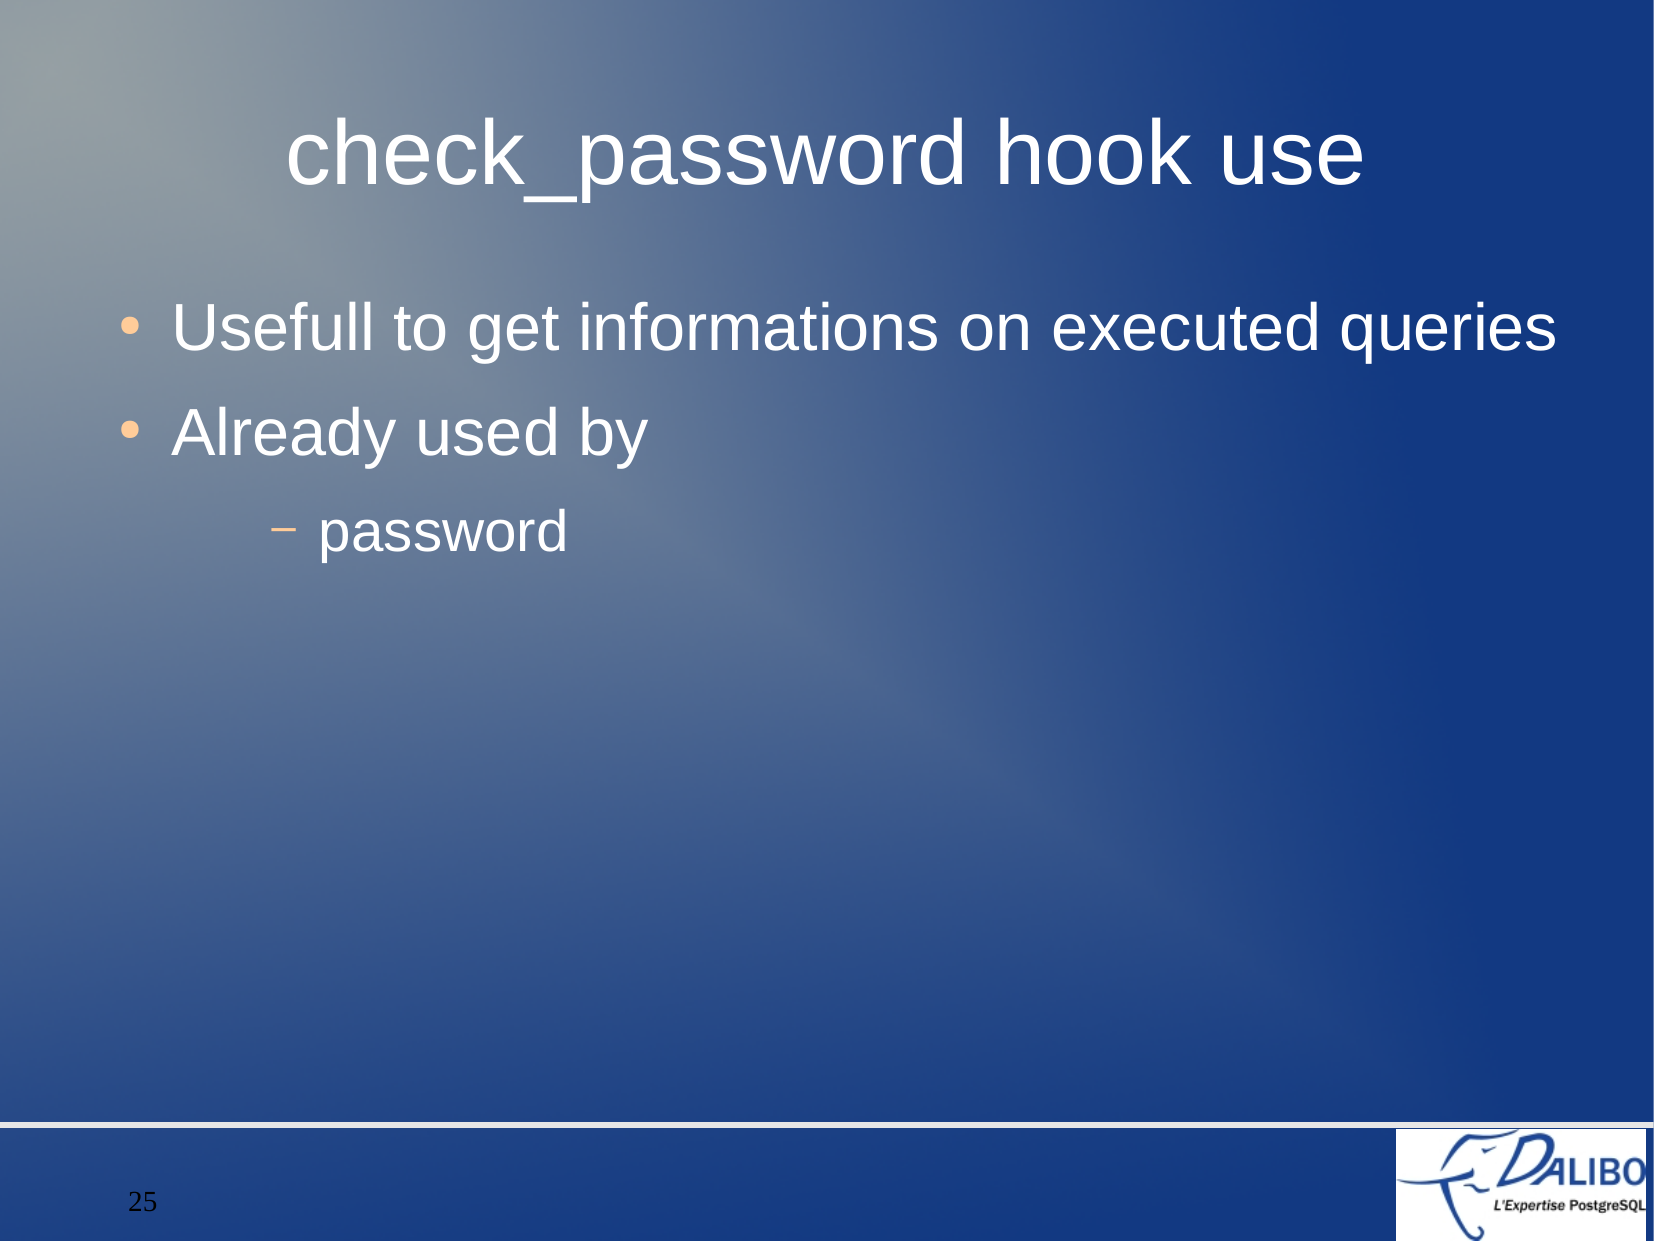

# check_password hook use
Usefull to get informations on executed queries
Already used by
password